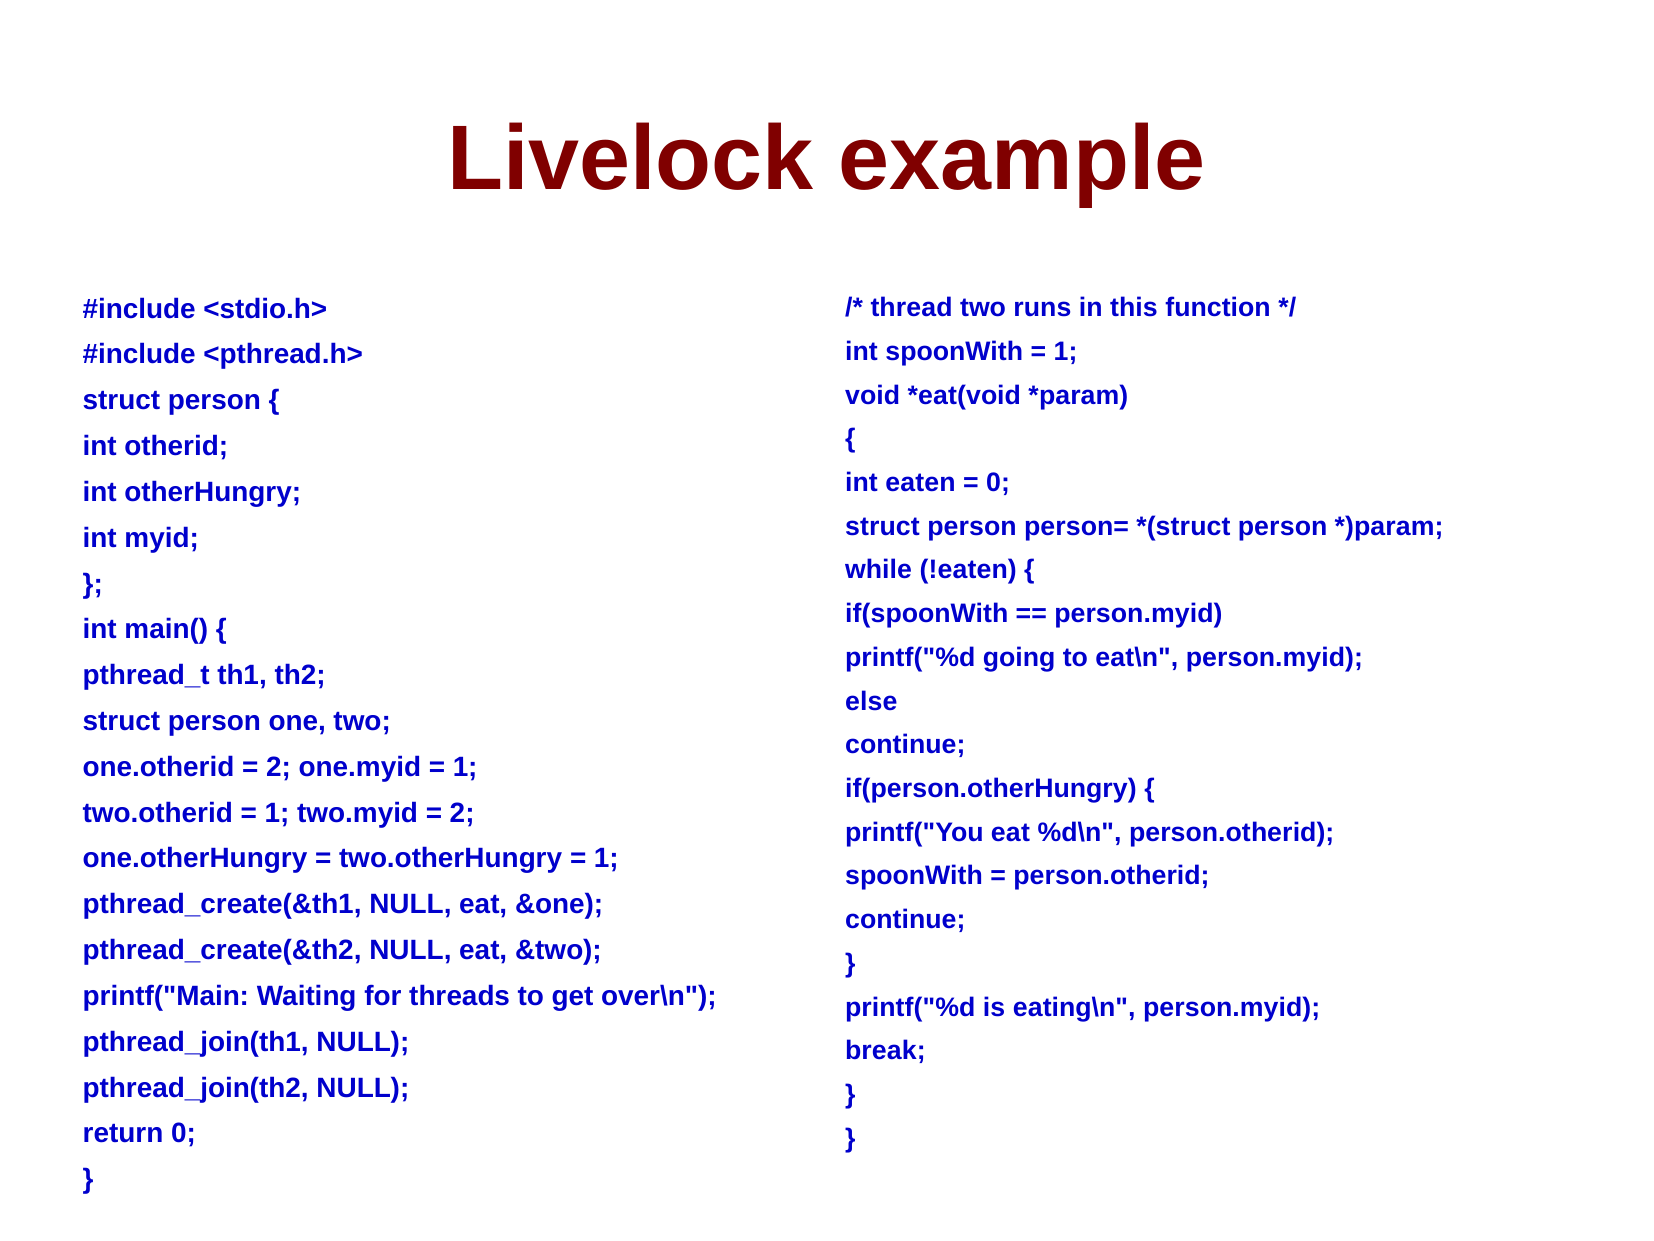

# Livelock example
#include <stdio.h>
#include <pthread.h>
struct person {
int otherid;
int otherHungry;
int myid;
};
int main() {
pthread_t th1, th2;
struct person one, two;
one.otherid = 2; one.myid = 1;
two.otherid = 1; two.myid = 2;
one.otherHungry = two.otherHungry = 1;
pthread_create(&th1, NULL, eat, &one);
pthread_create(&th2, NULL, eat, &two);
printf("Main: Waiting for threads to get over\n");
pthread_join(th1, NULL);
pthread_join(th2, NULL);
return 0;
}
/* thread two runs in this function */
int spoonWith = 1;
void *eat(void *param)
{
int eaten = 0;
struct person person= *(struct person *)param;
while (!eaten) {
if(spoonWith == person.myid)
printf("%d going to eat\n", person.myid);
else
continue;
if(person.otherHungry) {
printf("You eat %d\n", person.otherid);
spoonWith = person.otherid;
continue;
}
printf("%d is eating\n", person.myid);
break;
}
}